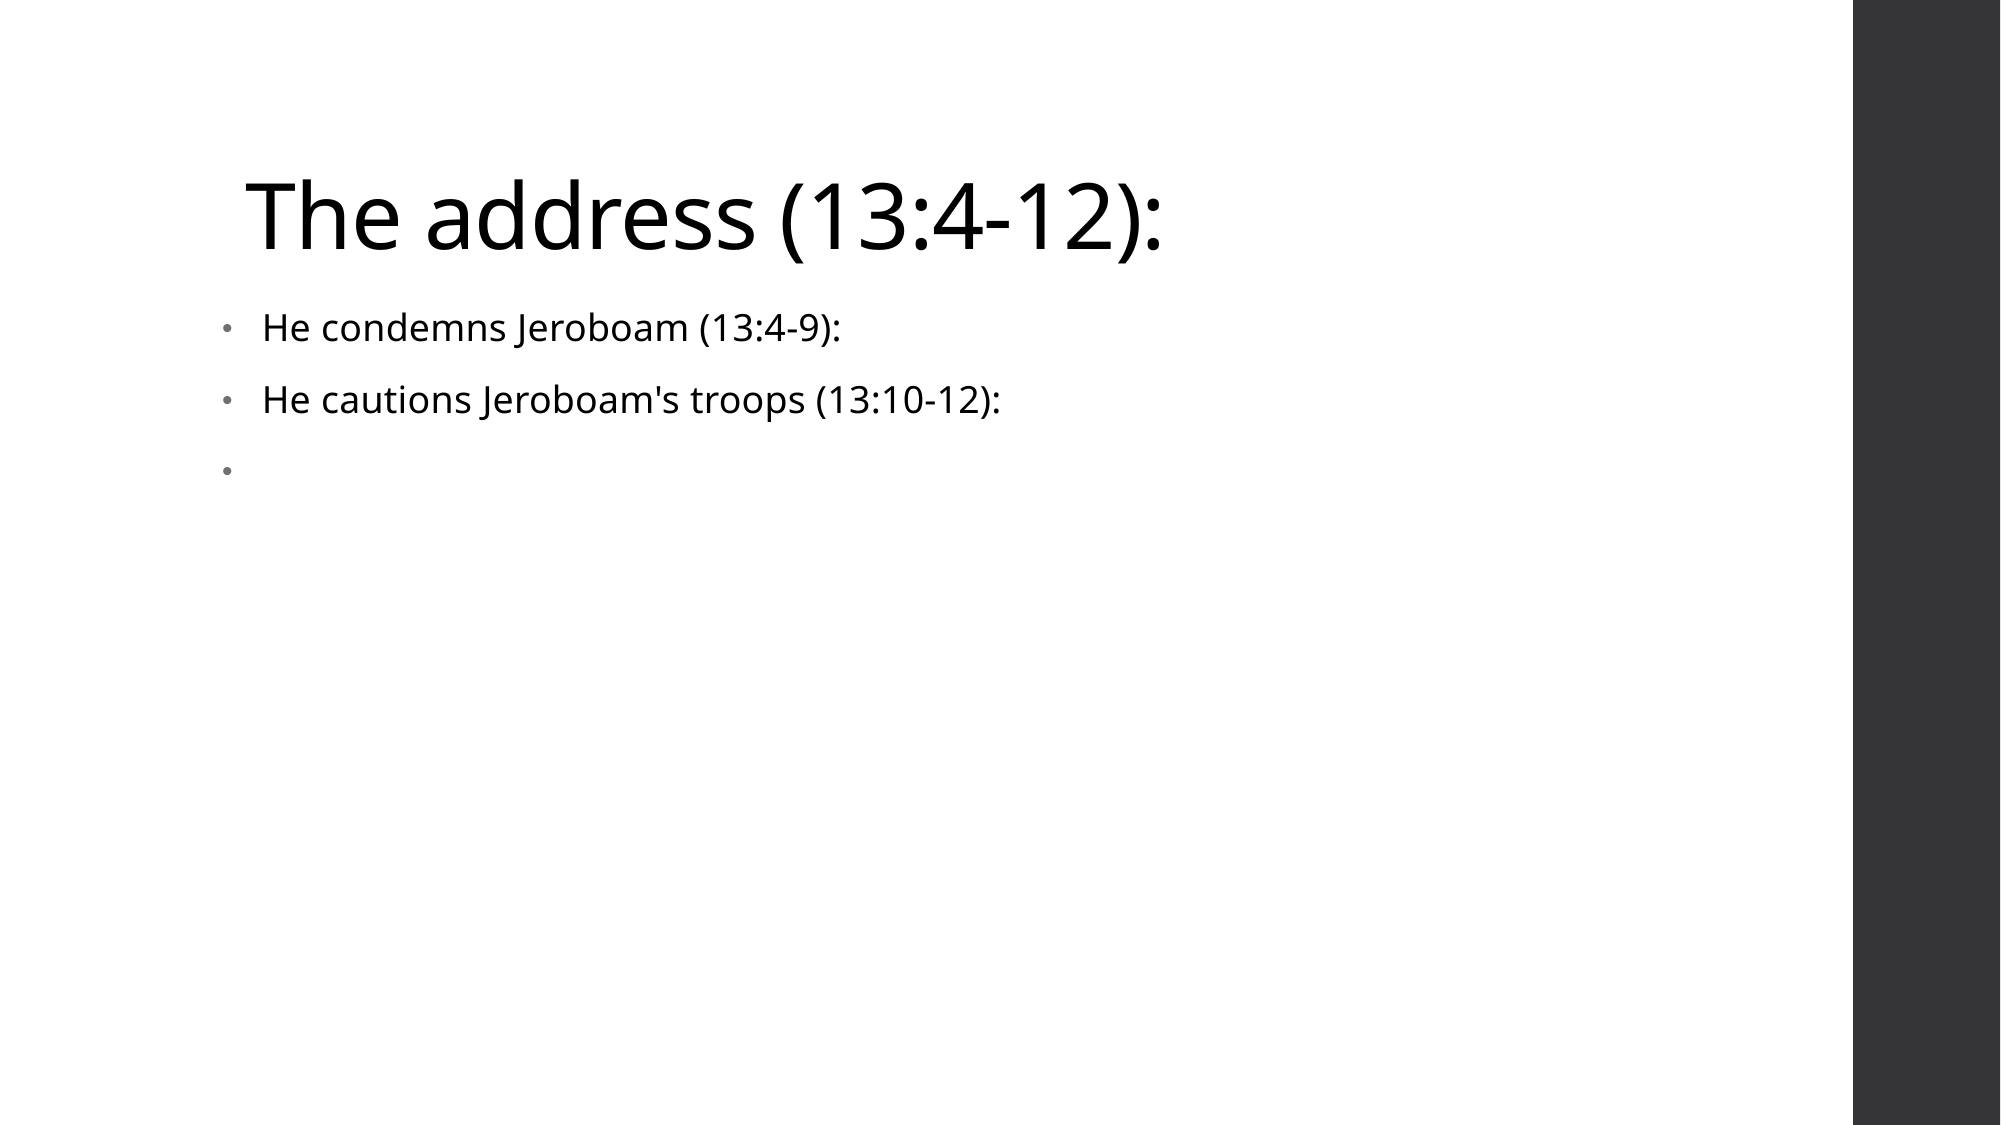

# The address (13:4-12):
 He condemns Jeroboam (13:4-9):
 He cautions Jeroboam's troops (13:10-12):